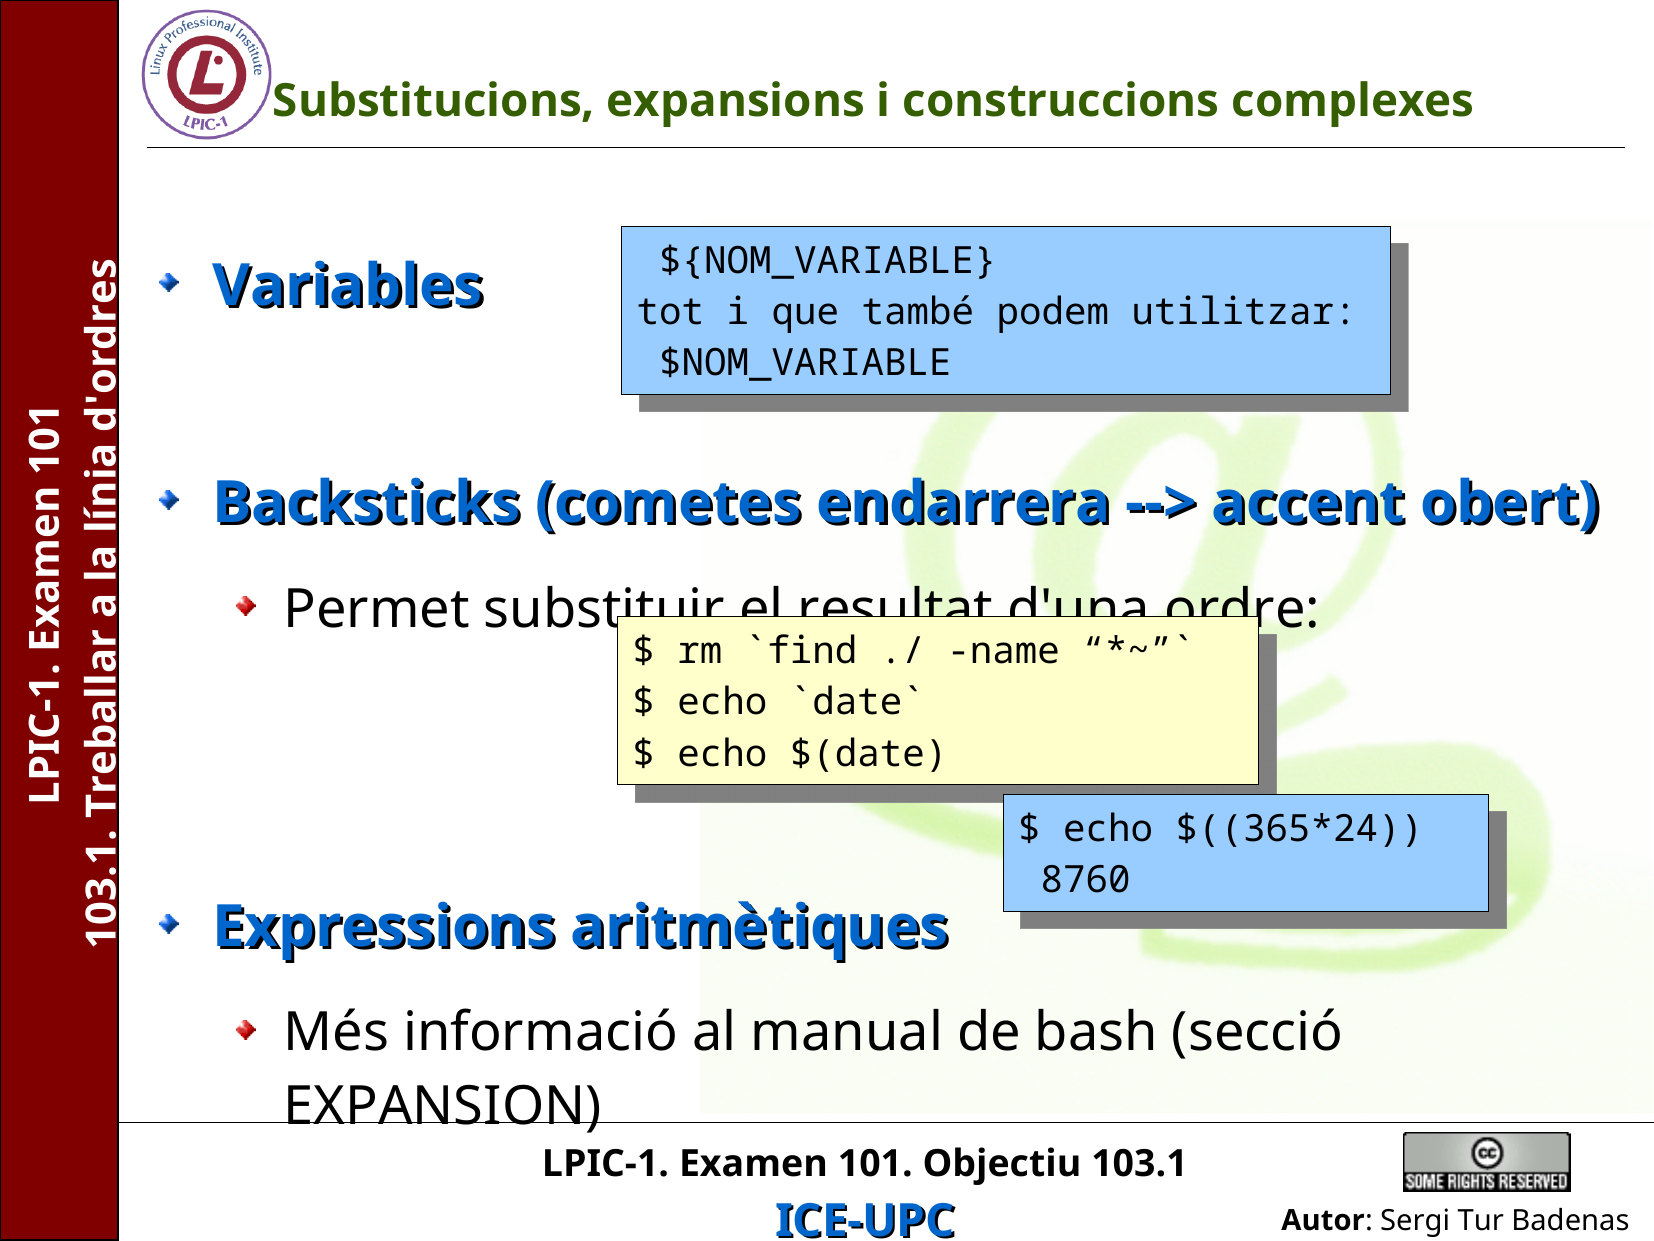

# Substitucions, expansions i construccions complexes
 ${NOM_VARIABLE}
tot i que també podem utilitzar:
 $NOM_VARIABLE
Variables
Backsticks (cometes endarrera --> accent obert)
Permet substituir el resultat d'una ordre:
Expressions aritmètiques
Més informació al manual de bash (secció EXPANSION)
$ rm `find ./ -name “*~”`
$ echo `date`
$ echo $(date)
$ echo $((365*24))
 8760